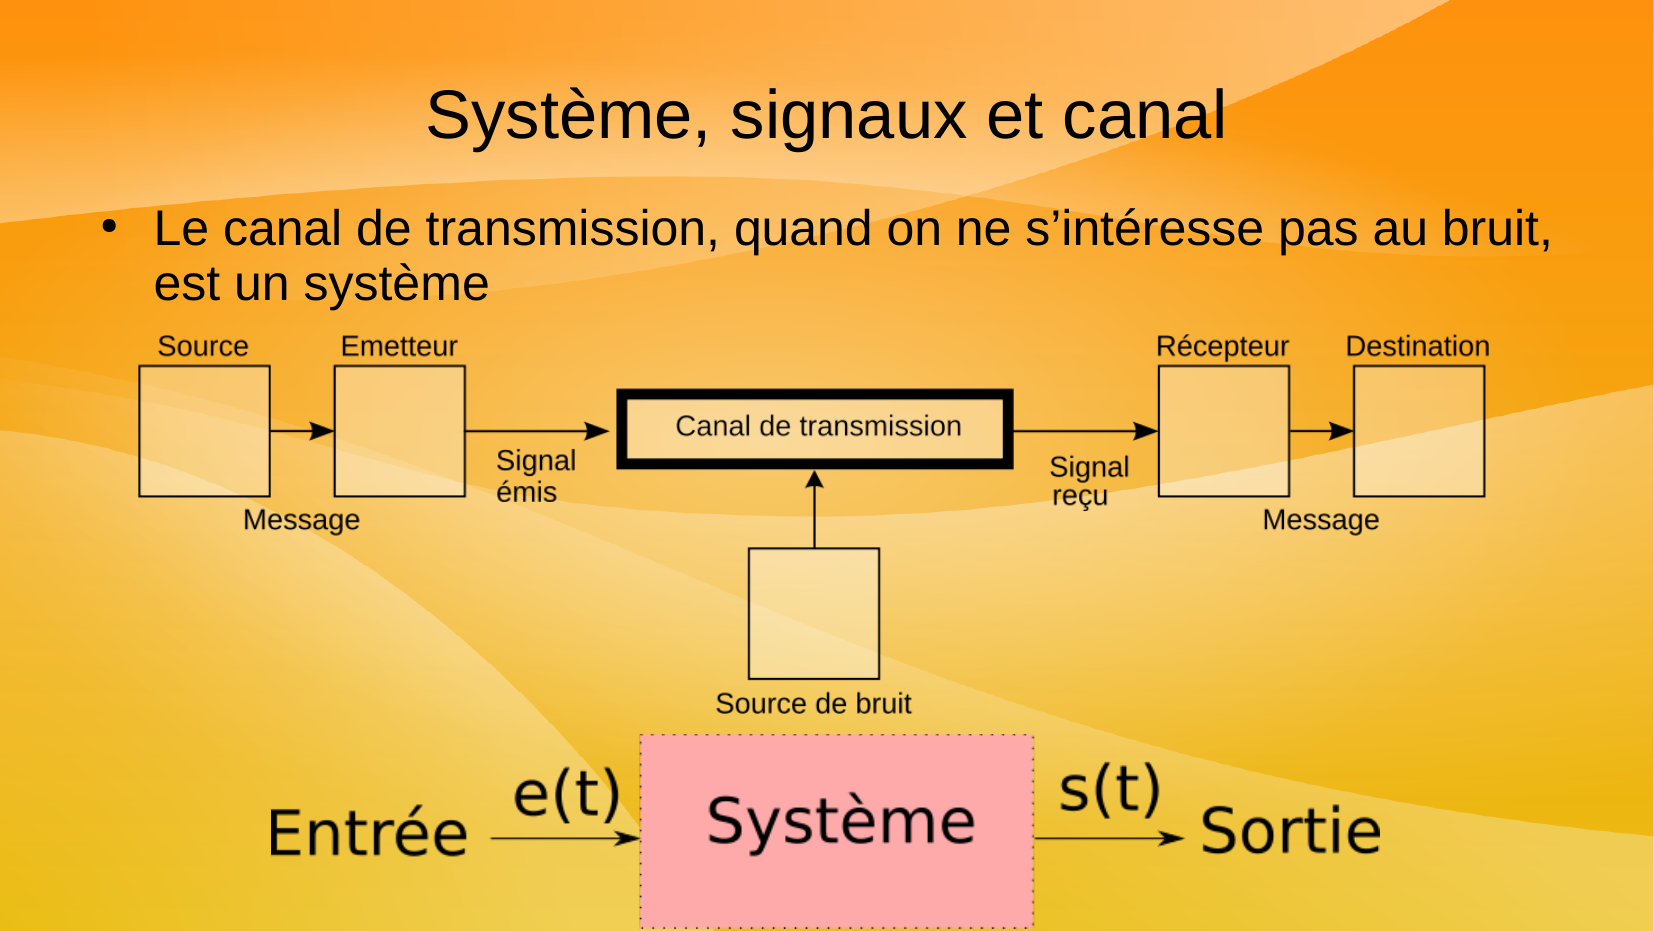

# Système, signaux et canal
Le canal de transmission, quand on ne s’intéresse pas au bruit, est un système